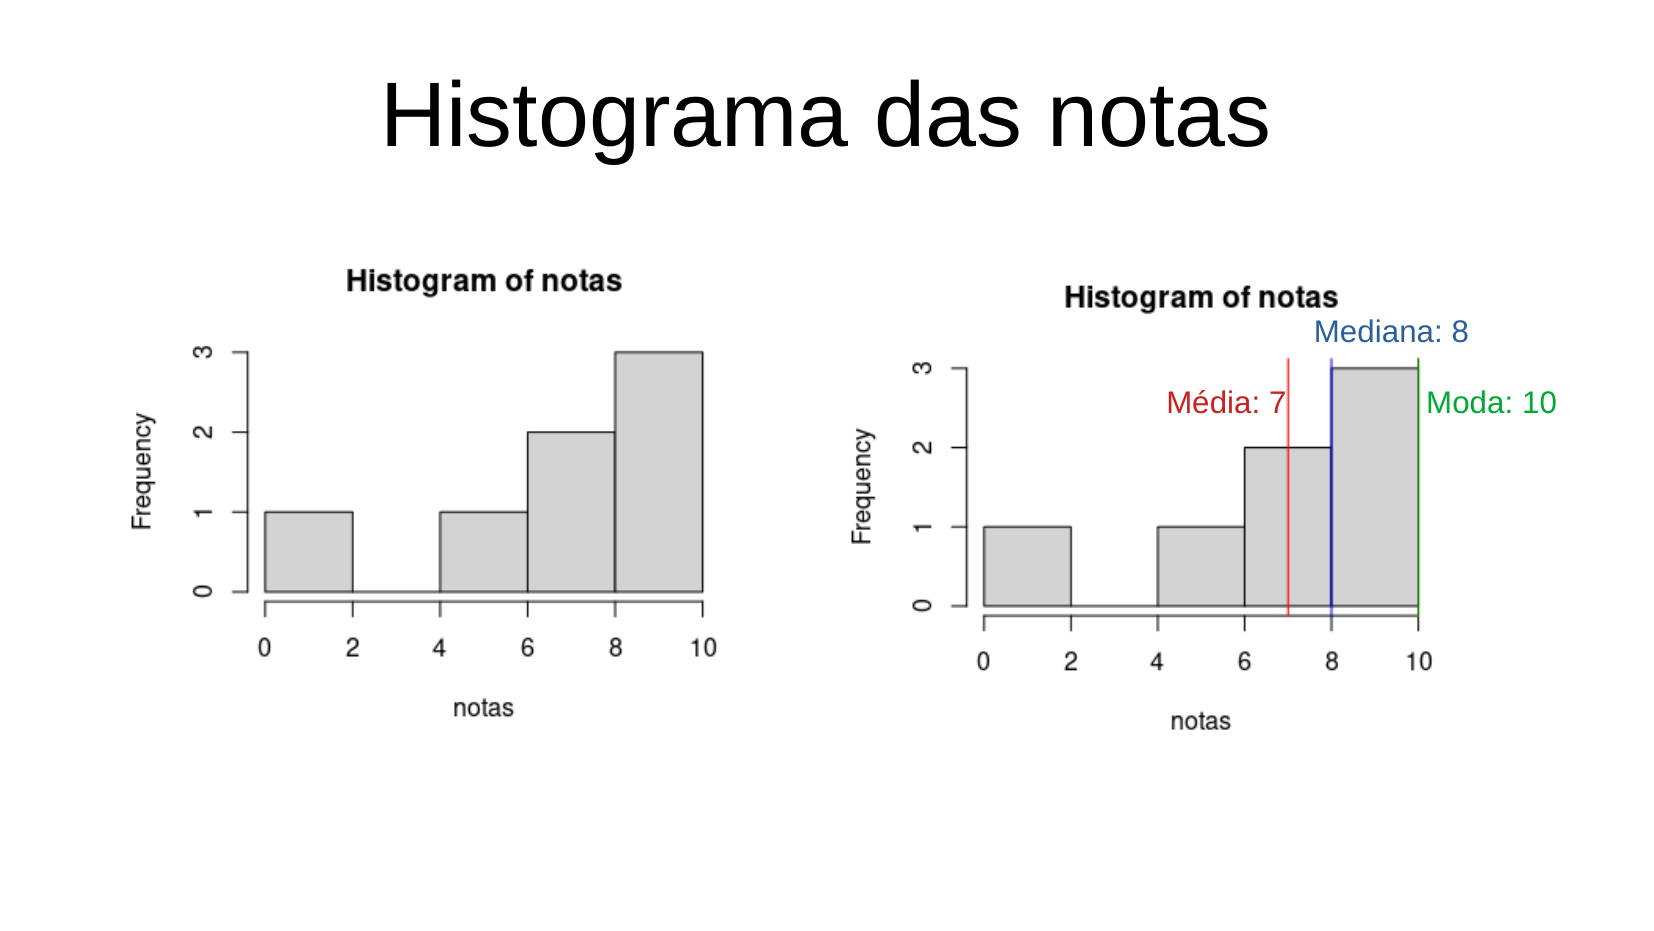

# Histograma das notas
Mediana: 8
Média: 7
Moda: 10